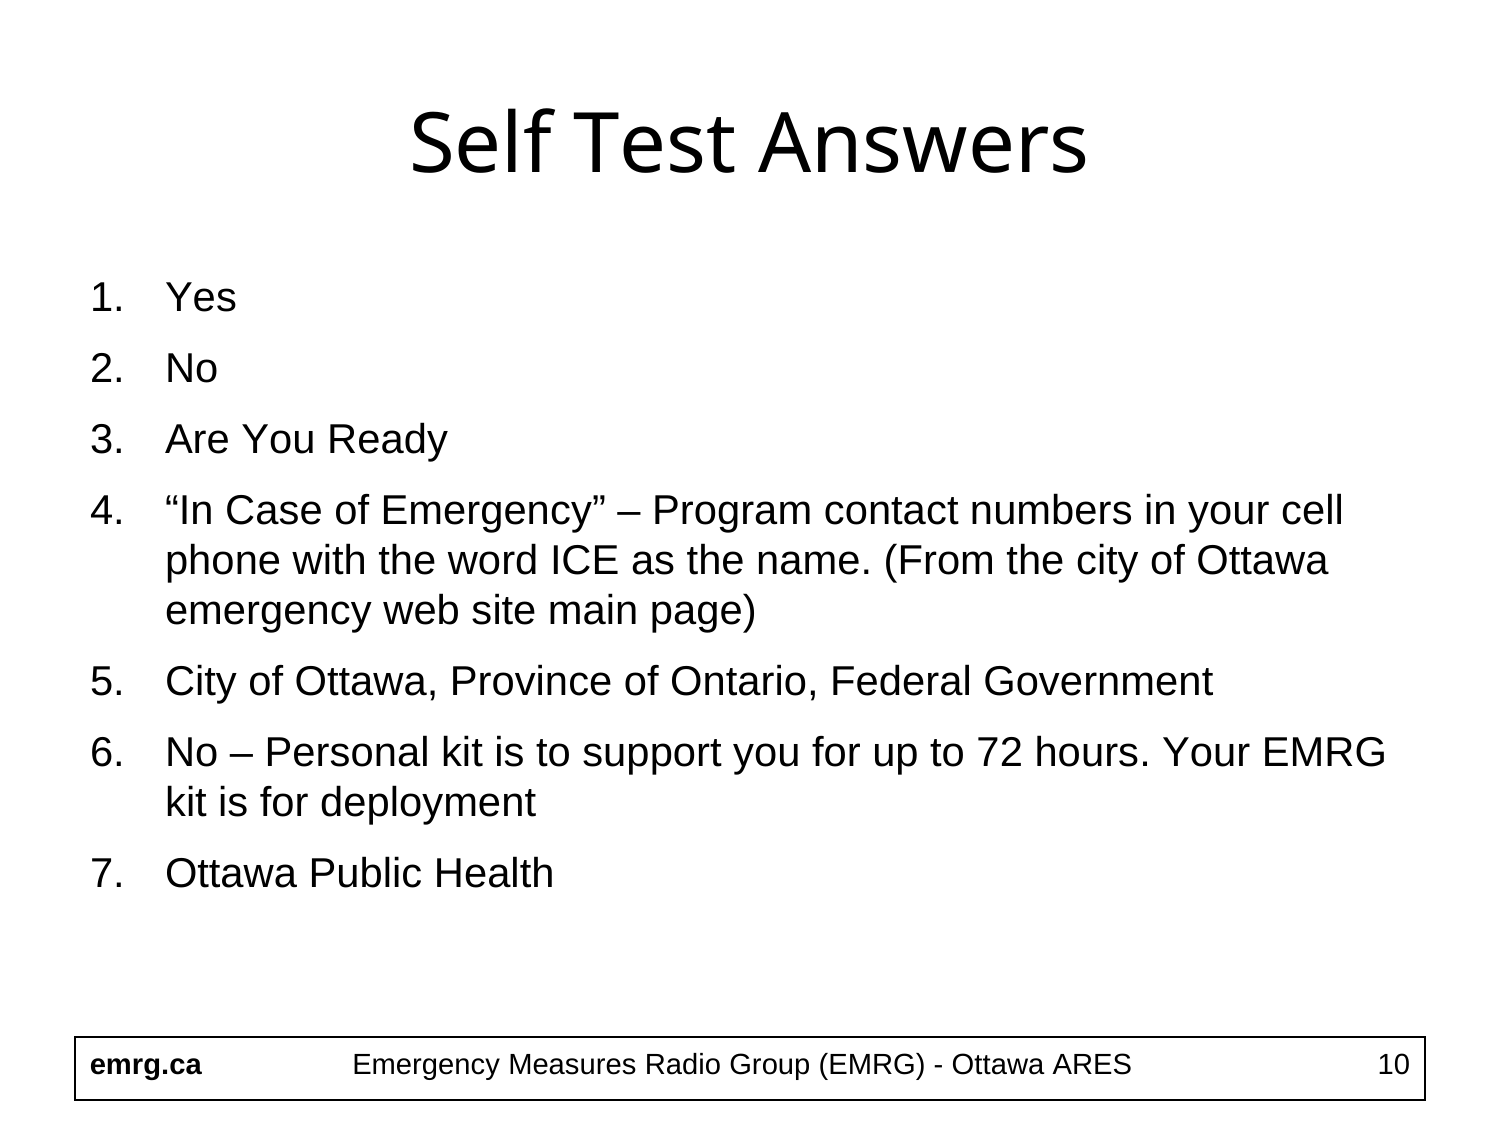

# Self Test Answers
Yes
No
Are You Ready
“In Case of Emergency” – Program contact numbers in your cell phone with the word ICE as the name. (From the city of Ottawa emergency web site main page)
City of Ottawa, Province of Ontario, Federal Government
No – Personal kit is to support you for up to 72 hours. Your EMRG kit is for deployment
Ottawa Public Health
Emergency Measures Radio Group (EMRG) - Ottawa ARES